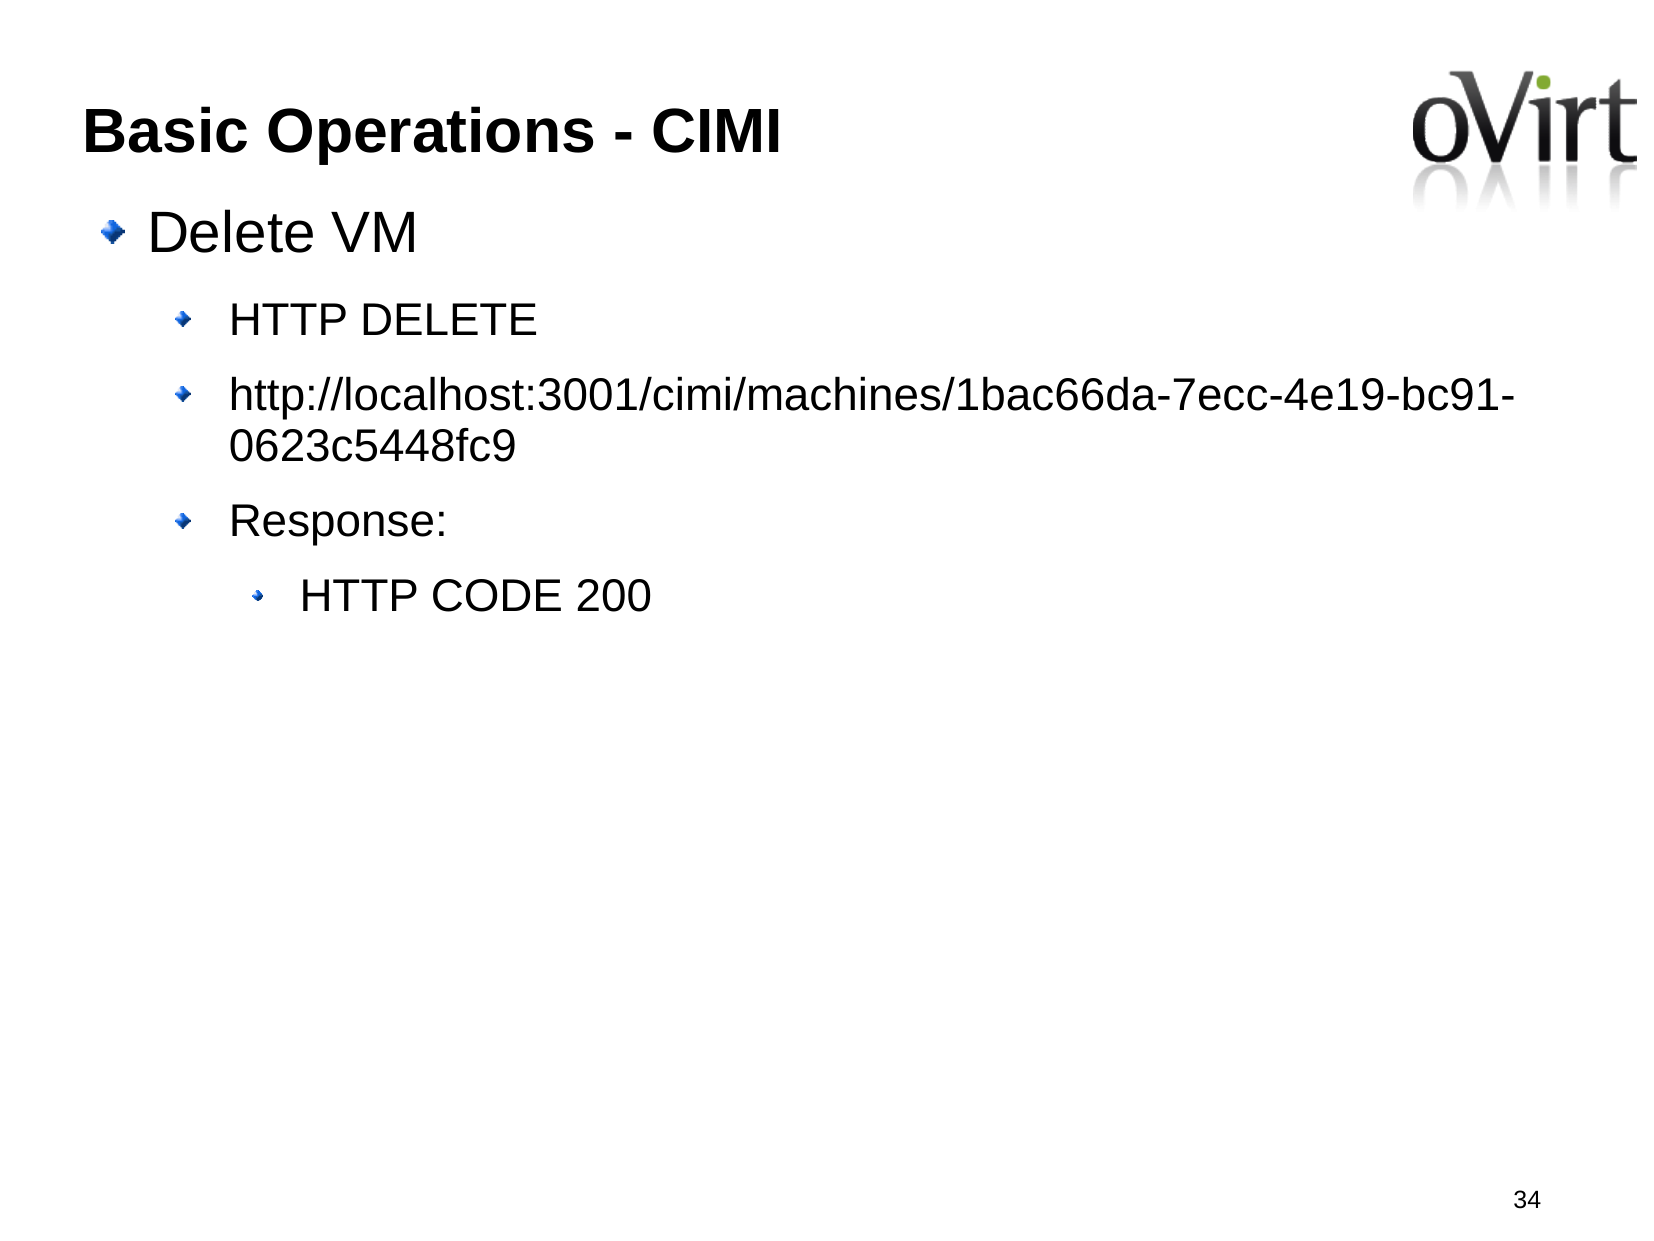

# Basic Operations - CIMI
Delete VM
HTTP DELETE
http://localhost:3001/cimi/machines/1bac66da-7ecc-4e19-bc91-0623c5448fc9
Response:
HTTP CODE 200